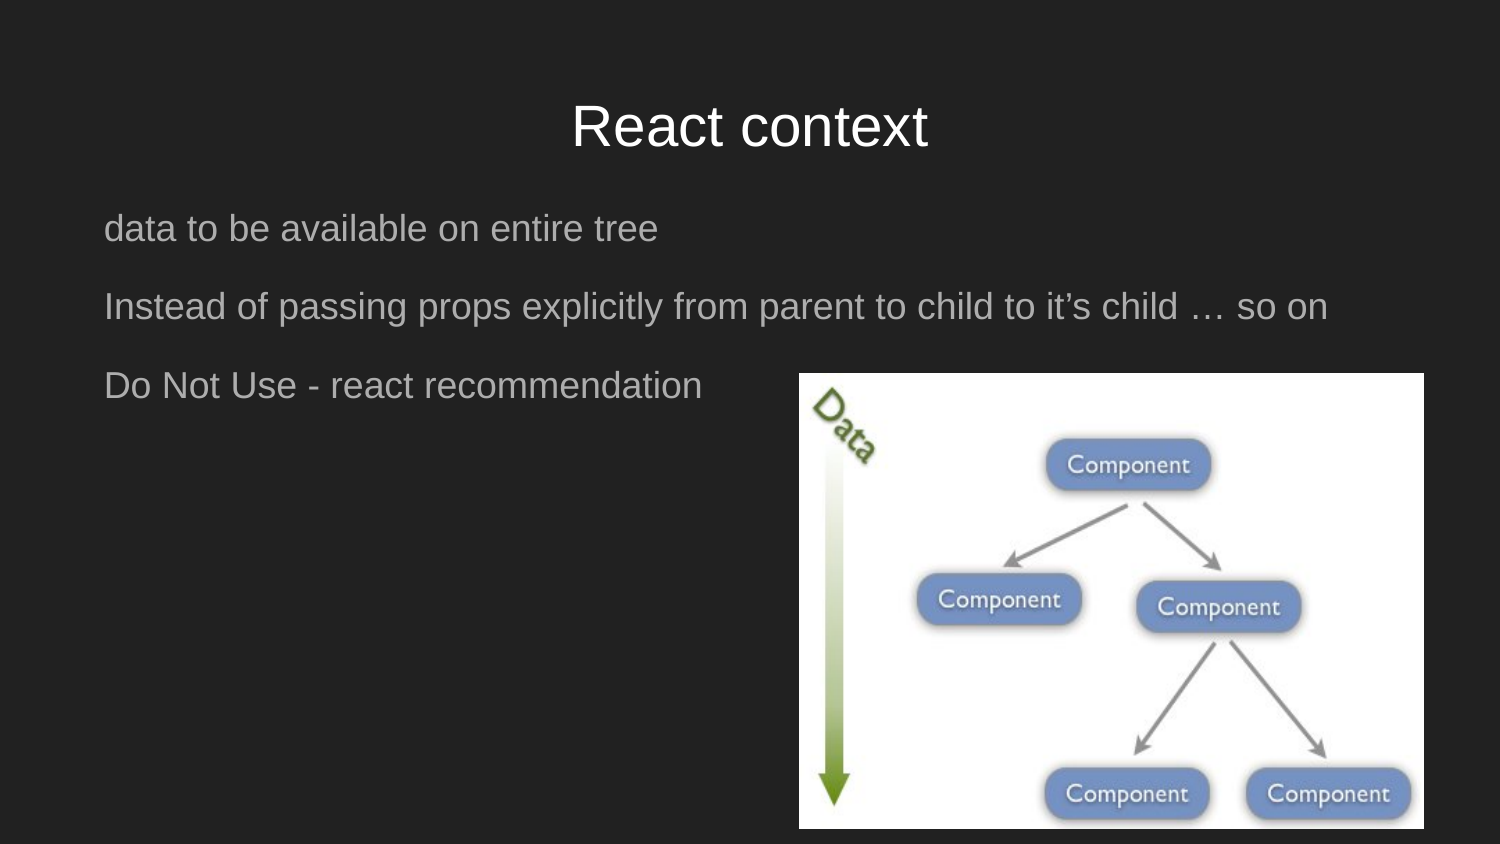

# React context
data to be available on entire tree
Instead of passing props explicitly from parent to child to it’s child … so on
Do Not Use - react recommendation